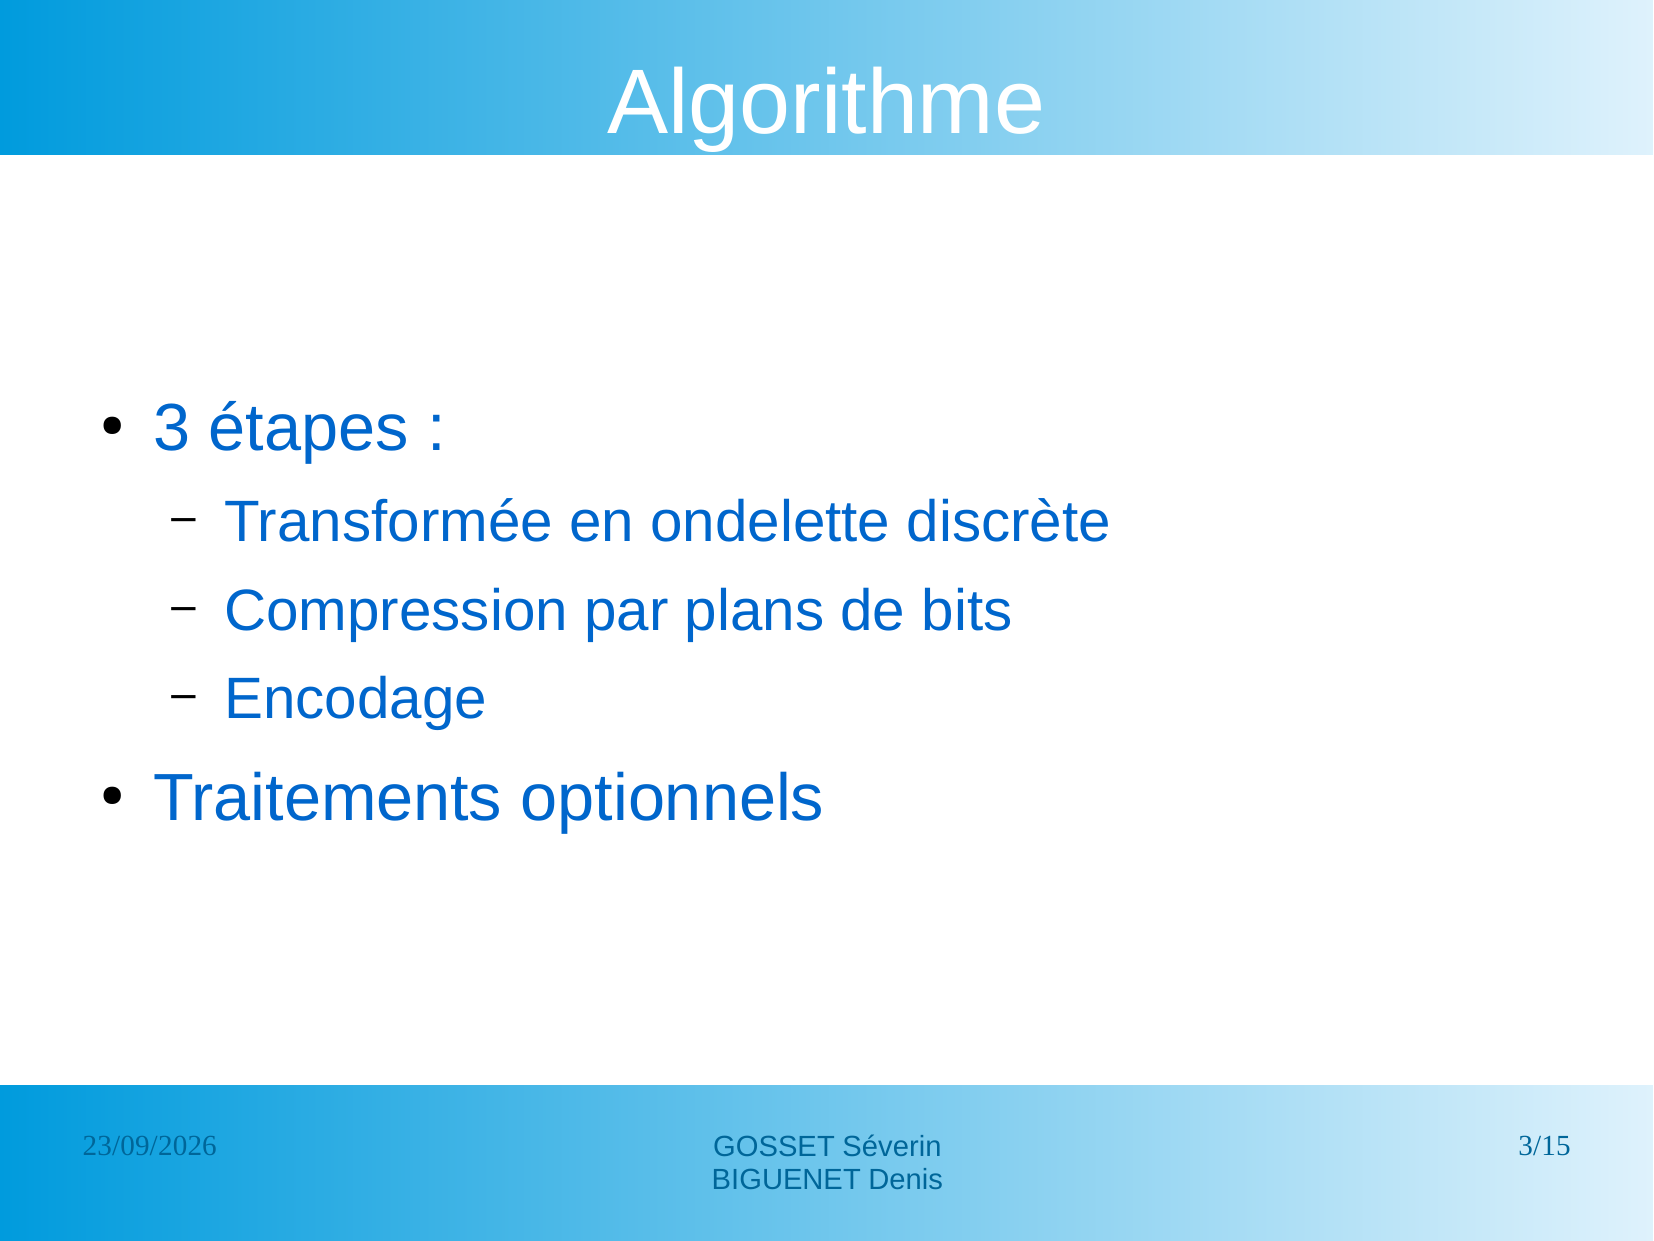

# Algorithme
3 étapes :
Transformée en ondelette discrète
Compression par plans de bits
Encodage
Traitements optionnels
3